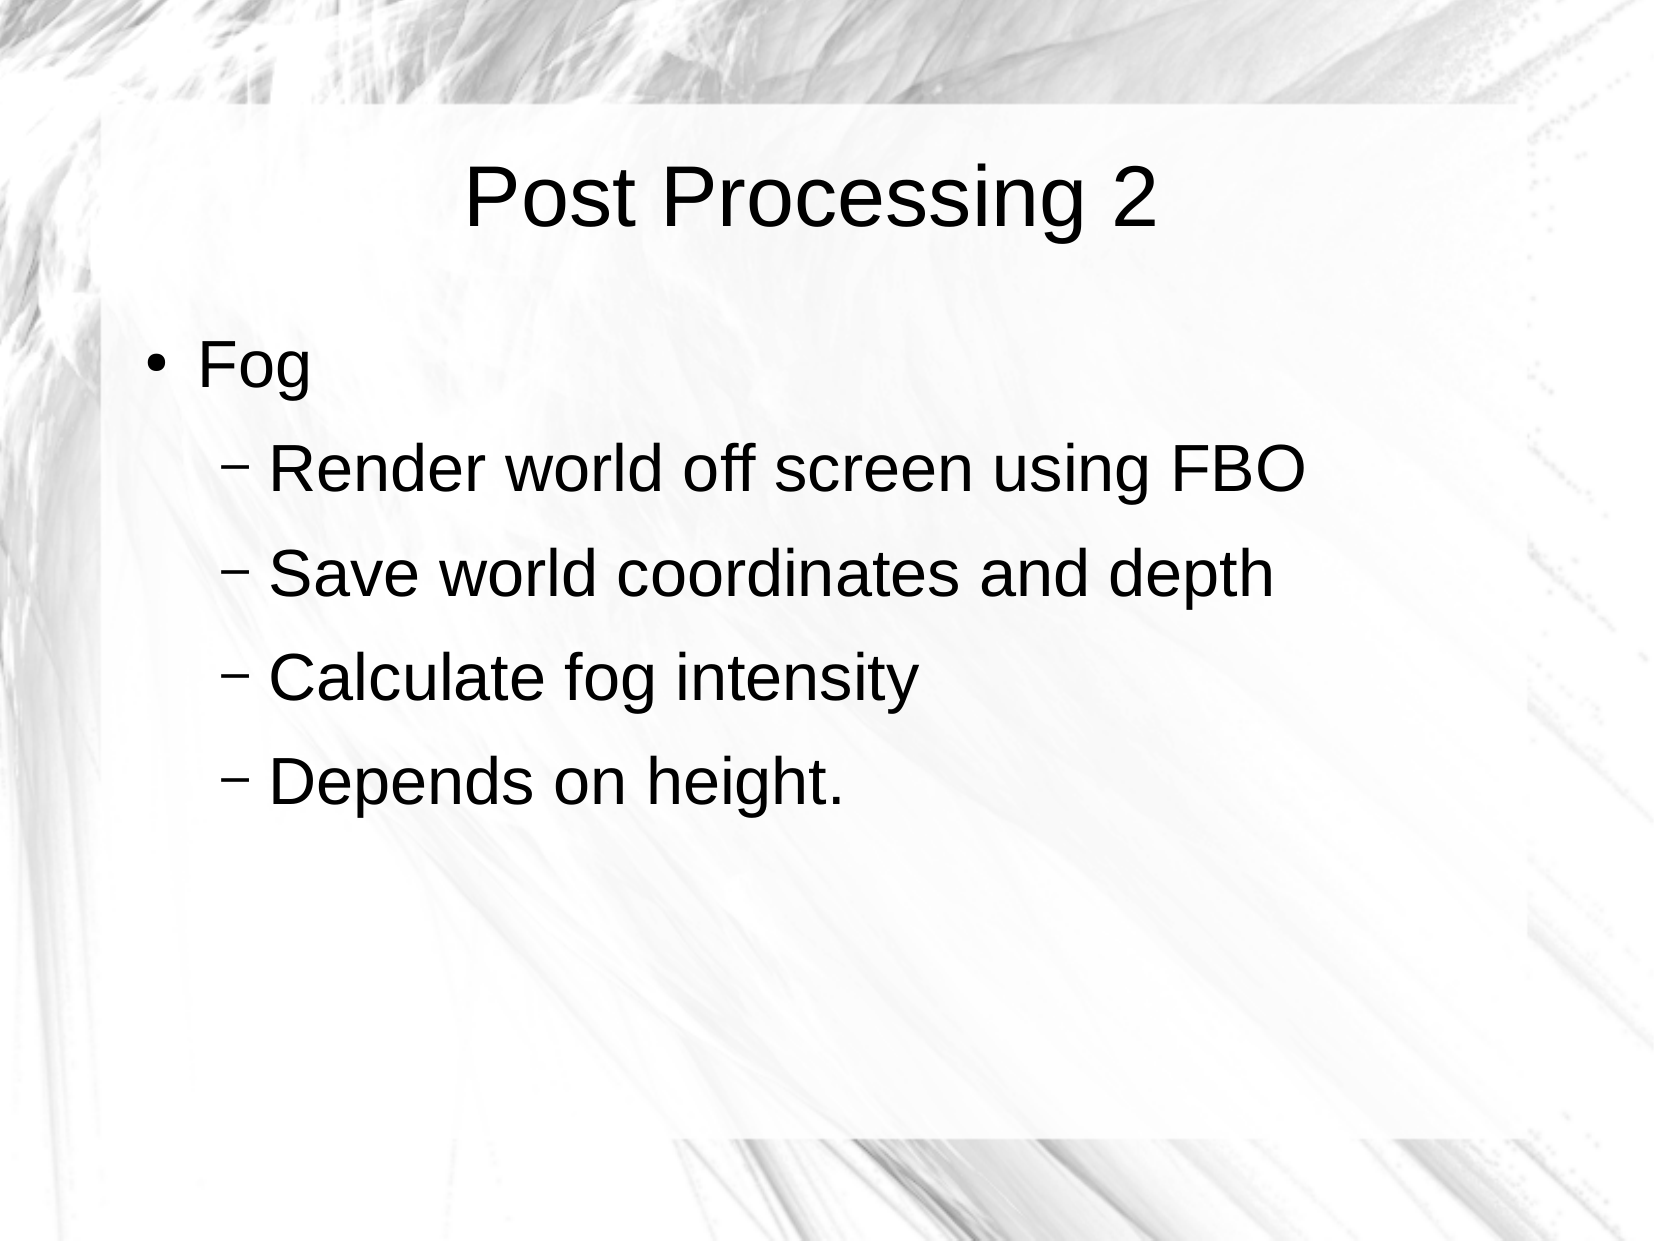

Post Processing 2
Fog
Render world off screen using FBO
Save world coordinates and depth
Calculate fog intensity
Depends on height.